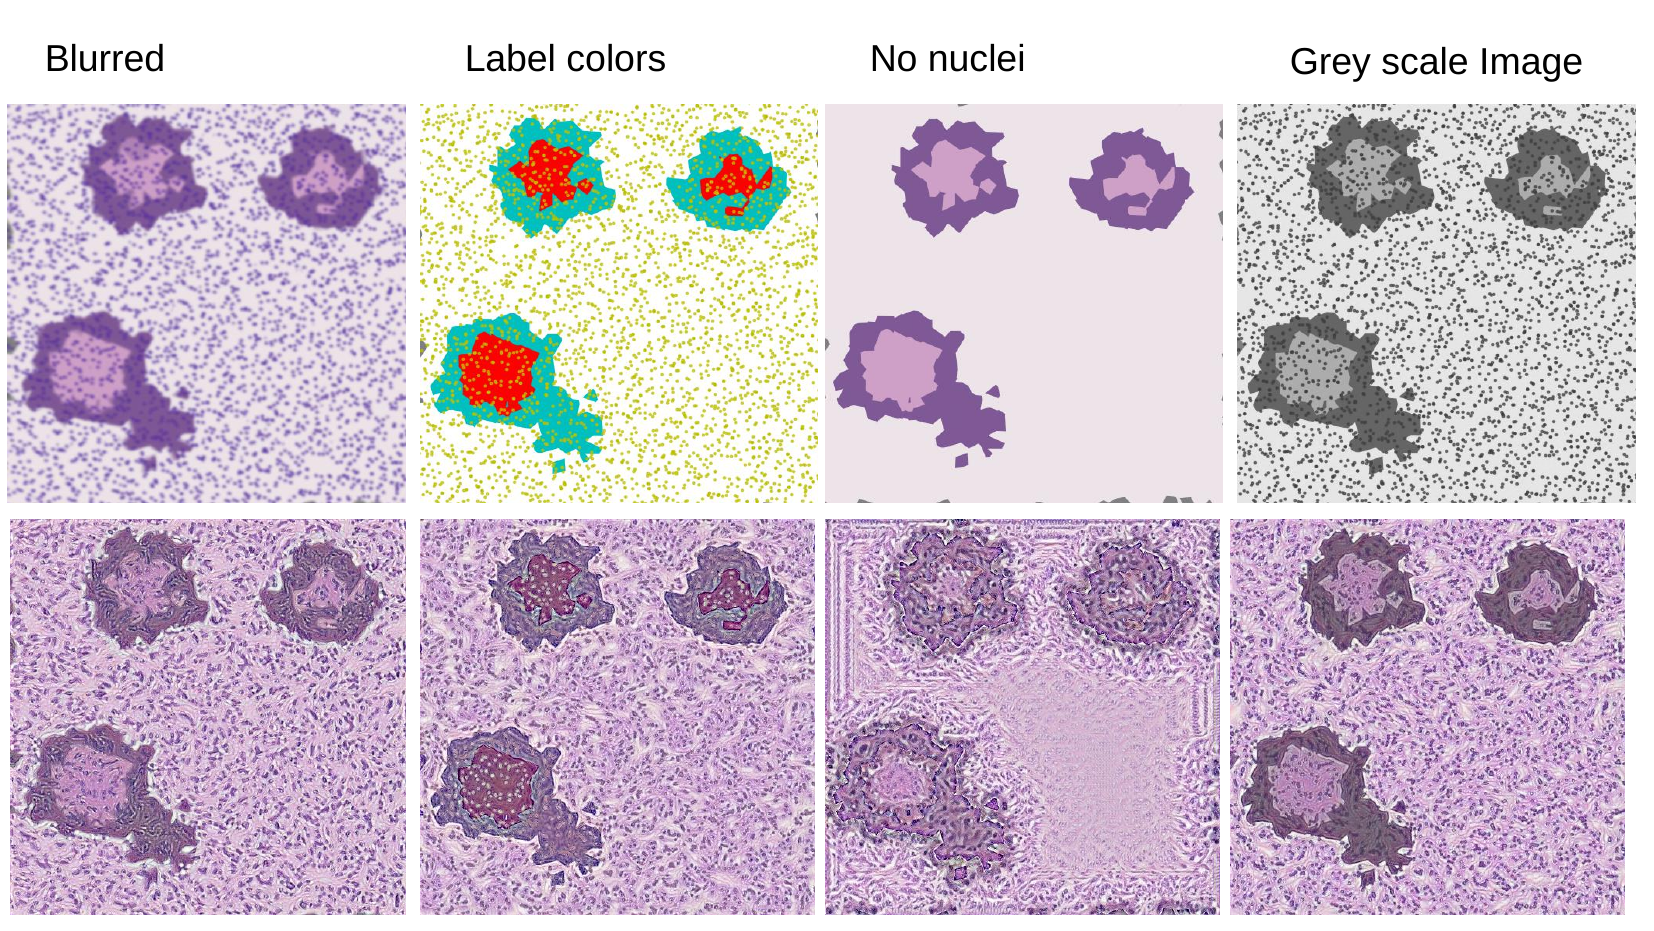

Blurred
Label colors
No nuclei
Grey scale Image